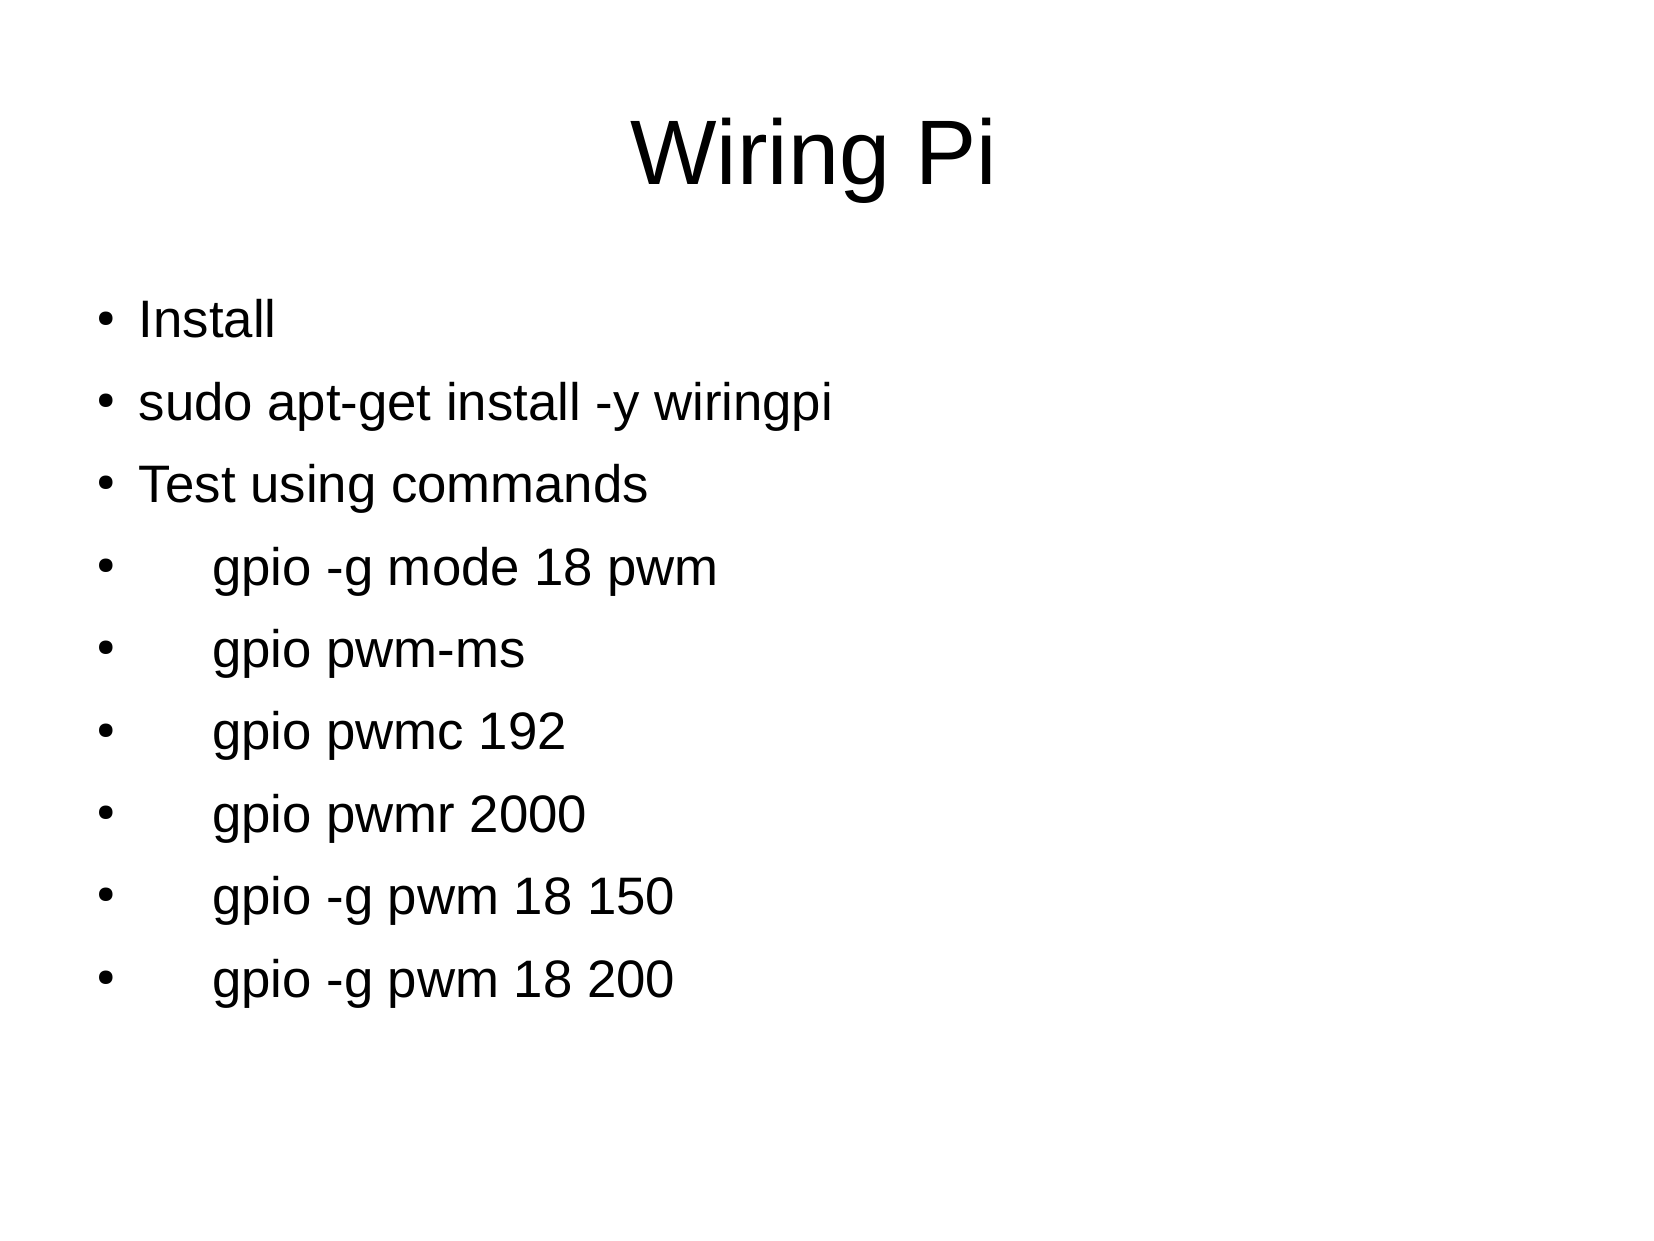

# Wiring Pi
Install
sudo apt-get install -y wiringpi
Test using commands
 gpio -g mode 18 pwm
 gpio pwm-ms
 gpio pwmc 192
 gpio pwmr 2000
 gpio -g pwm 18 150
 gpio -g pwm 18 200